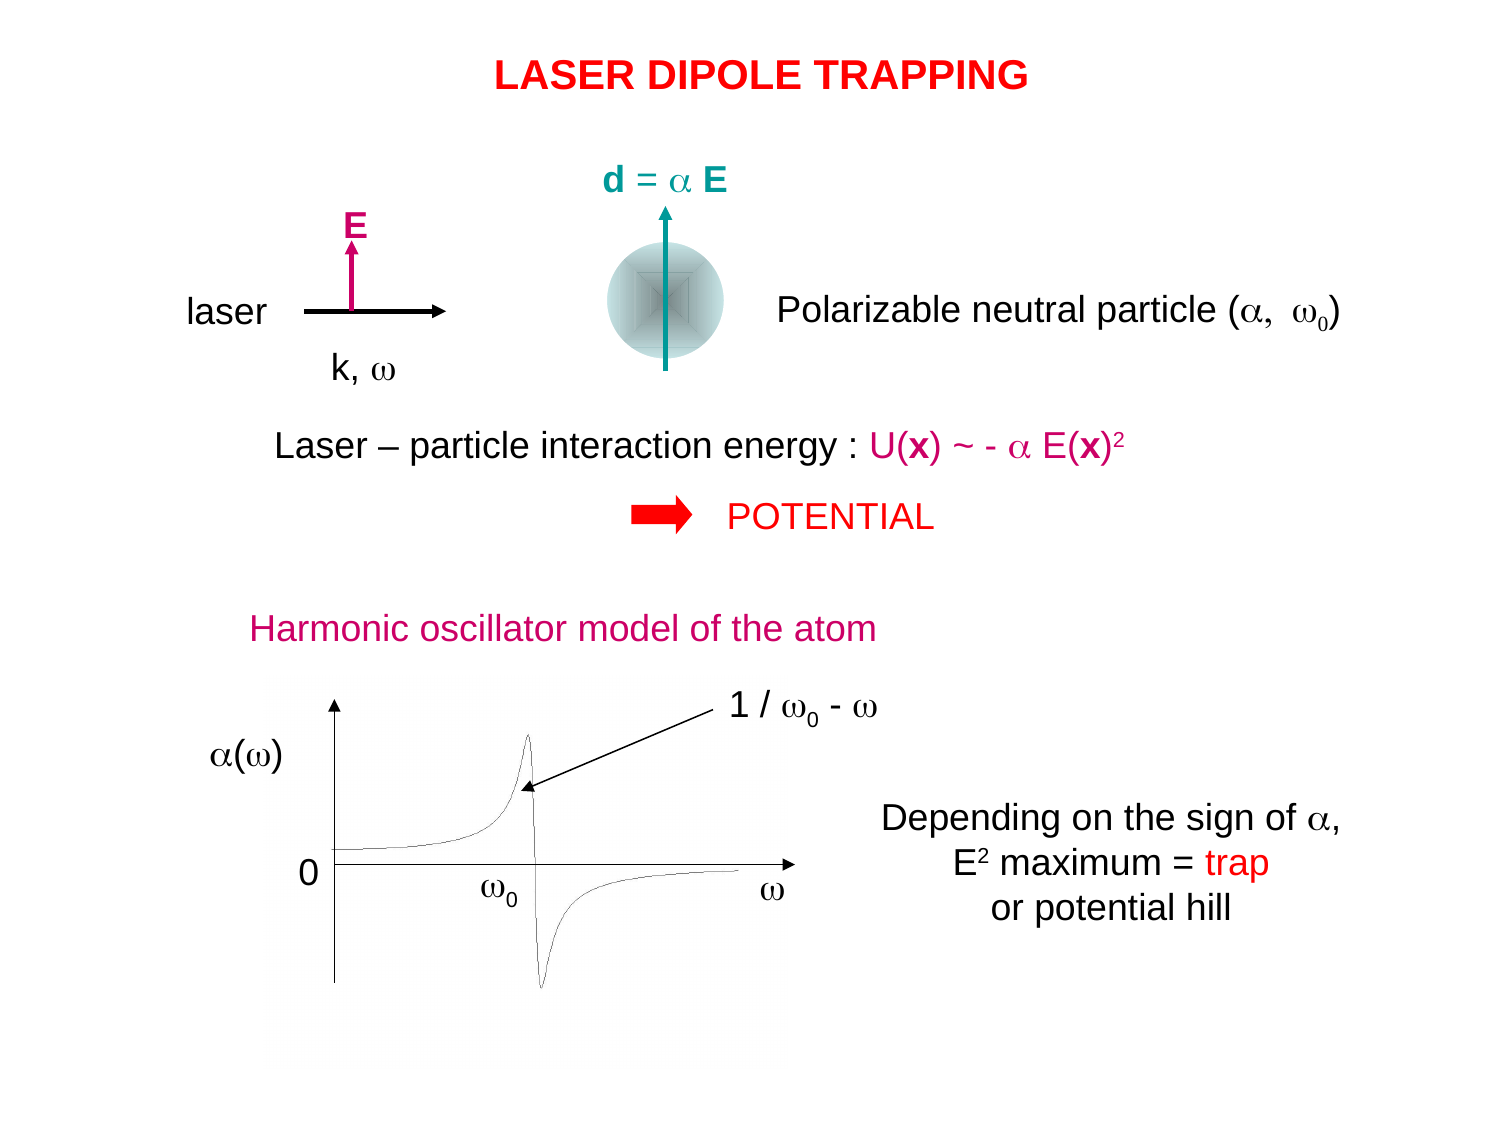

LASER DIPOLE TRAPPING
d =  E
E
laser
k, 
Polarizable neutral particle ()
Laser – particle interaction energy : U(x) ~ -  E(x)2
POTENTIAL
Harmonic oscillator model of the atom
1 / 0 - 
()
0
0

Depending on the sign of ,
E2 maximum = trap
or potential hill